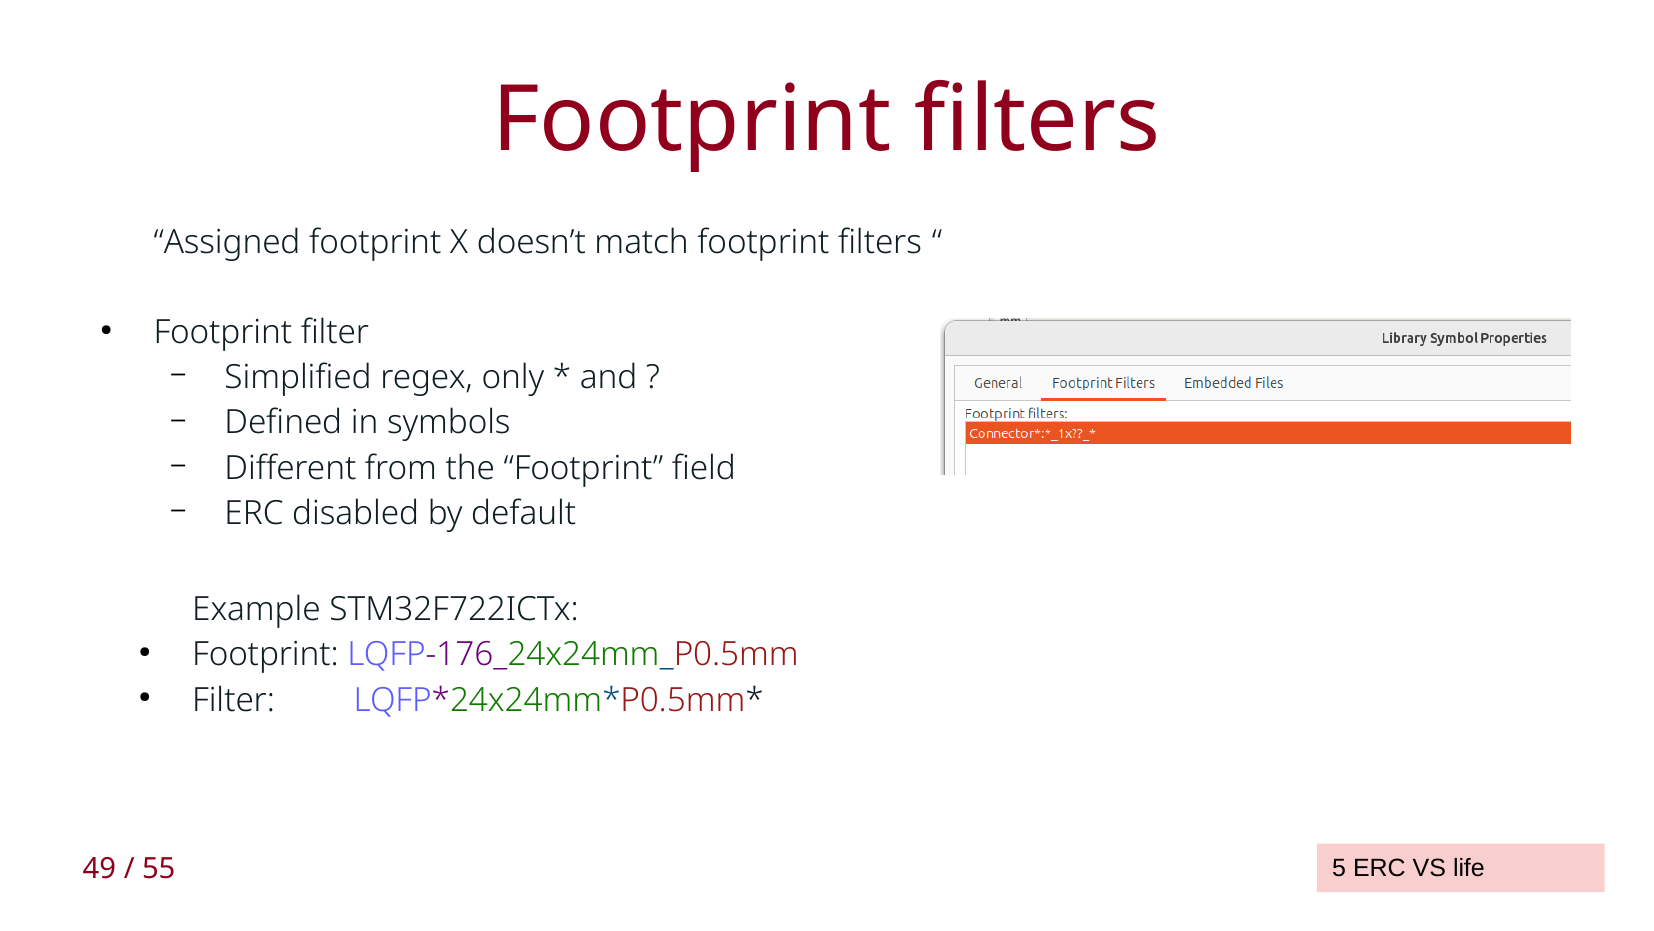

# Footprint filters
“Assigned footprint X doesn’t match footprint filters “
Footprint filter
Simplified regex, only * and ?
Defined in symbols
Different from the “Footprint” field
ERC disabled by default
Example STM32F722ICTx:
Footprint: LQFP-176_24x24mm_P0.5mm
Filter: LQFP*24x24mm*P0.5mm*
5 ERC VS life
49